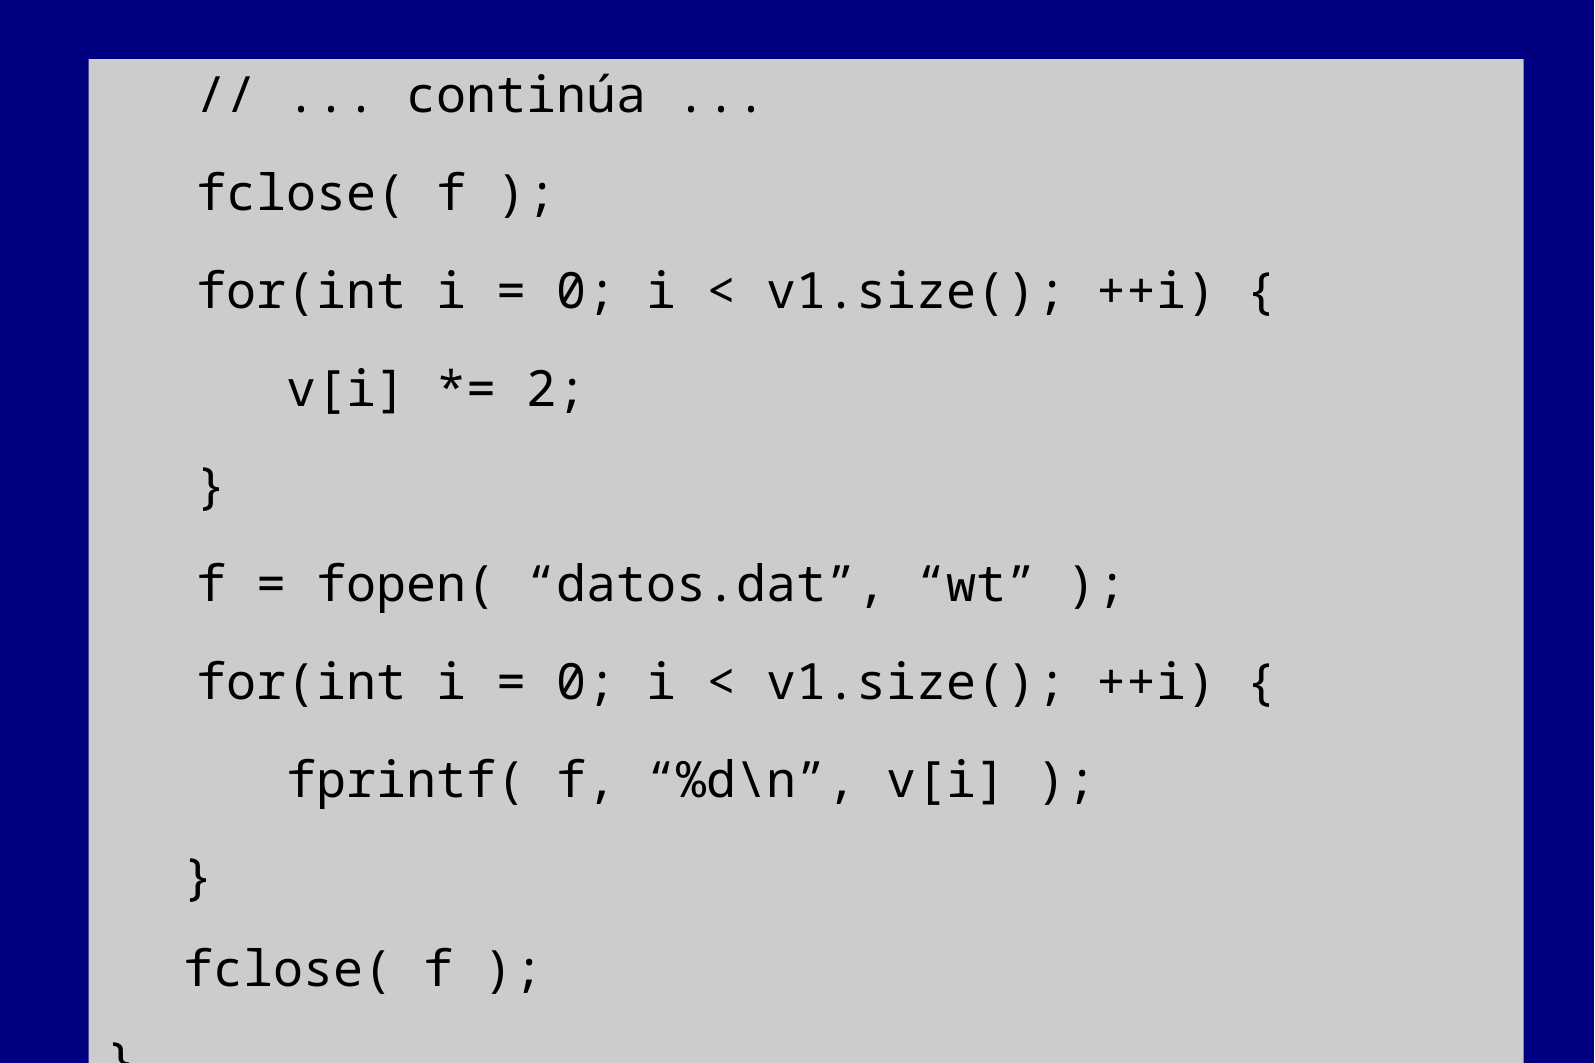

# // ... continúa ...
 fclose( f );
 for(int i = 0; i < v1.size(); ++i) {
 v[i] *= 2;
 }
 f = fopen( “datos.dat”, “wt” );
 for(int i = 0; i < v1.size(); ++i) {
 fprintf( f, “%d\n”, v[i] );
}
fclose( f );
}